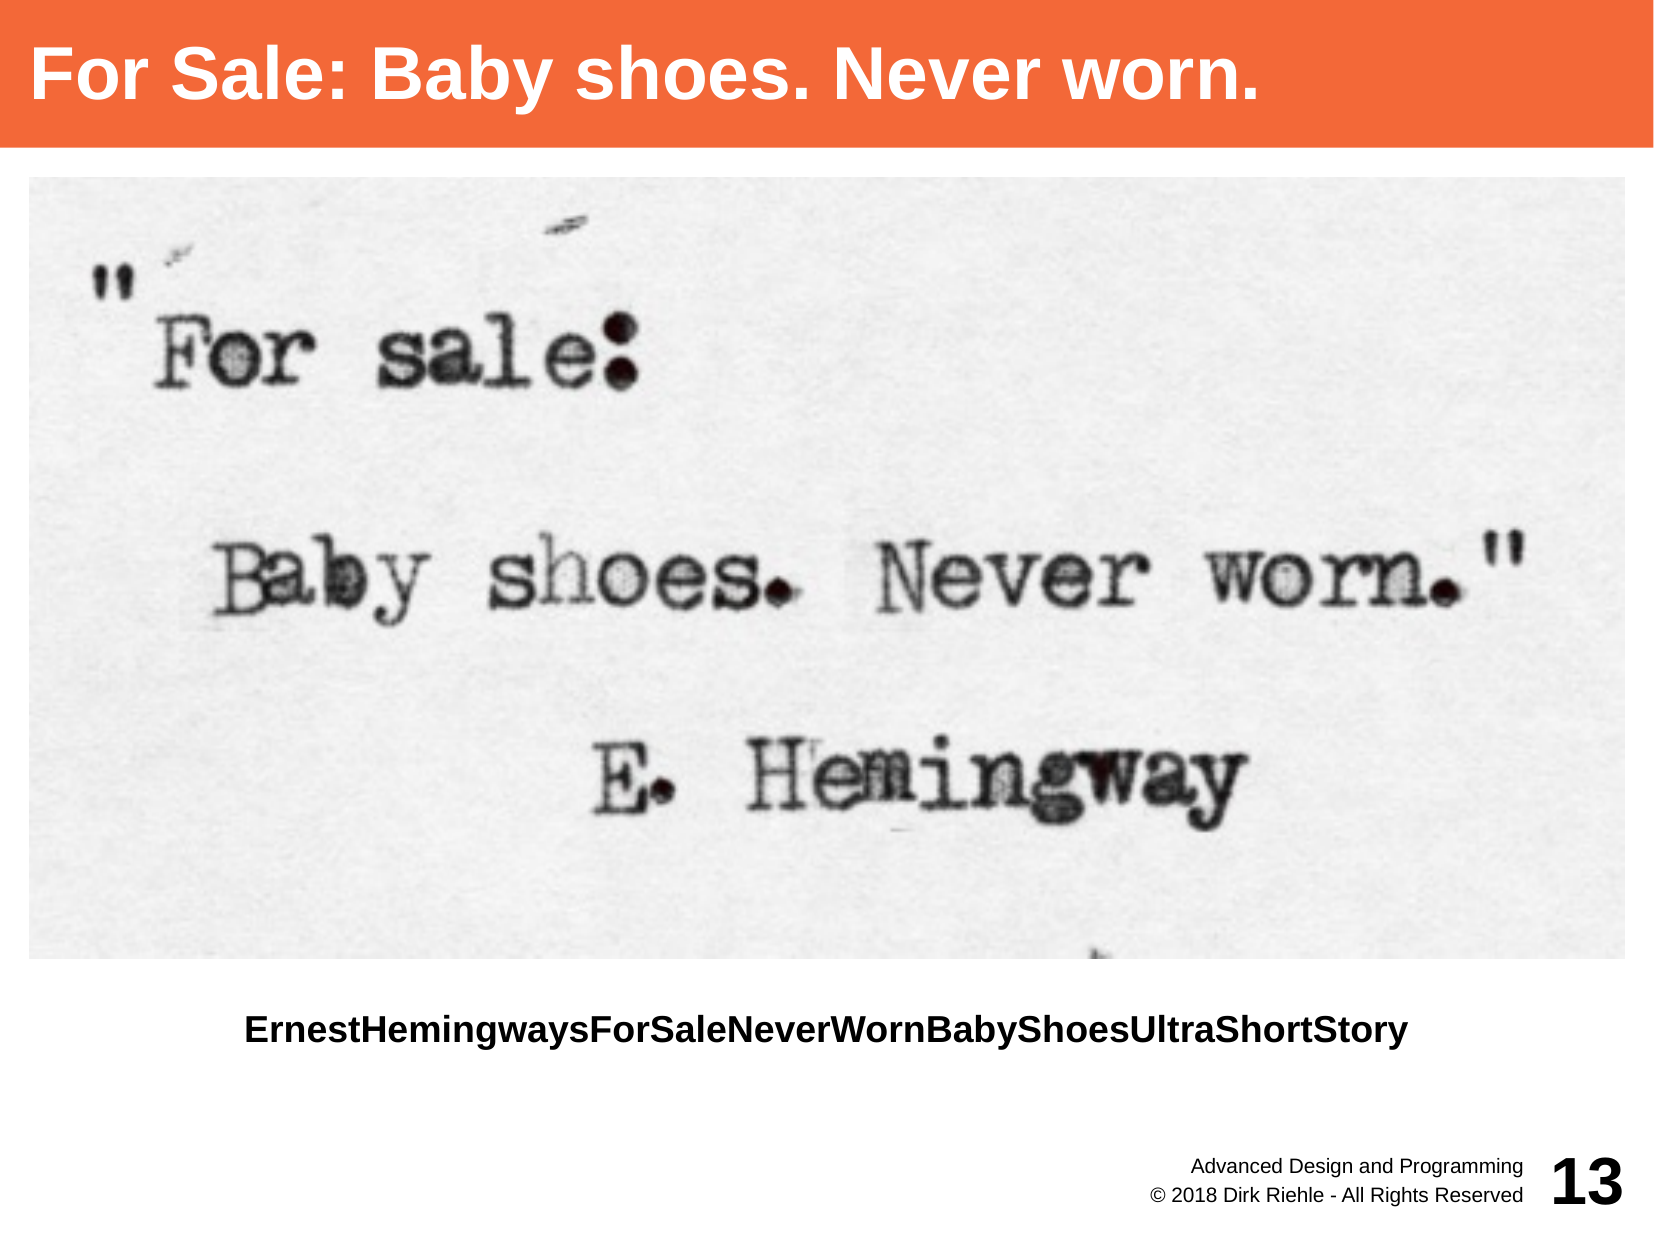

# For Sale: Baby shoes. Never worn.
ErnestHemingwaysForSaleNeverWornBabyShoesUltraShortStory
Advanced Design and Programming
13
© 2018 Dirk Riehle - All Rights Reserved